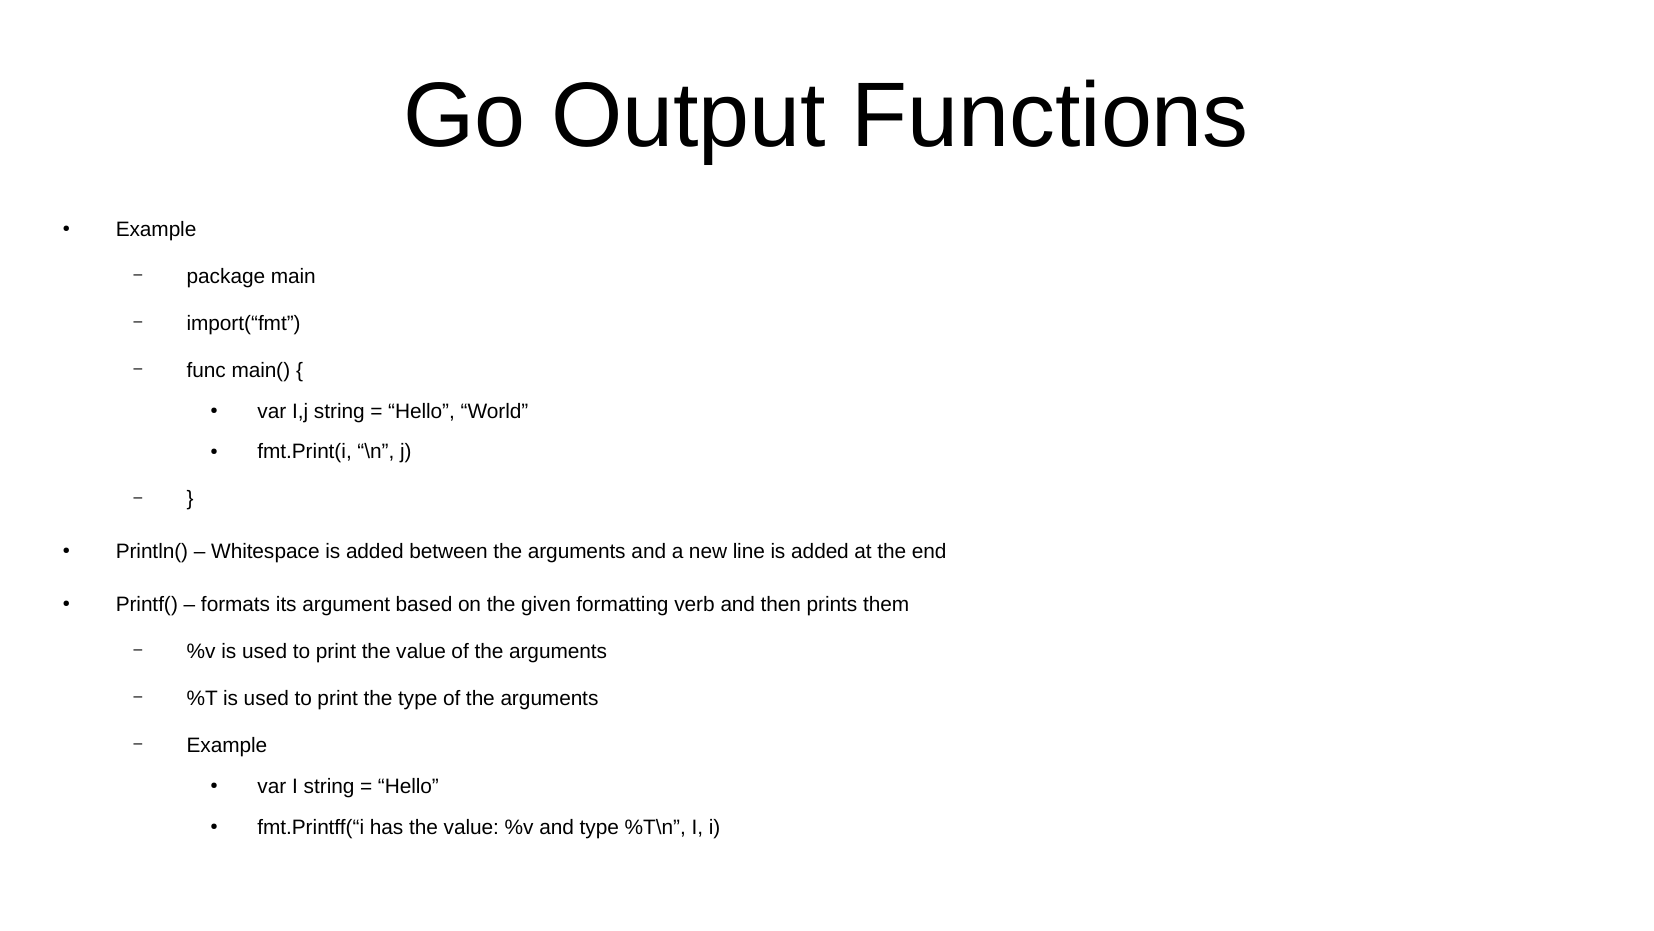

# Go Output Functions
Example
package main
import(“fmt”)
func main() {
var I,j string = “Hello”, “World”
fmt.Print(i, “\n”, j)
}
Println() – Whitespace is added between the arguments and a new line is added at the end
Printf() – formats its argument based on the given formatting verb and then prints them
%v is used to print the value of the arguments
%T is used to print the type of the arguments
Example
var I string = “Hello”
fmt.Printff(“i has the value: %v and type %T\n”, I, i)